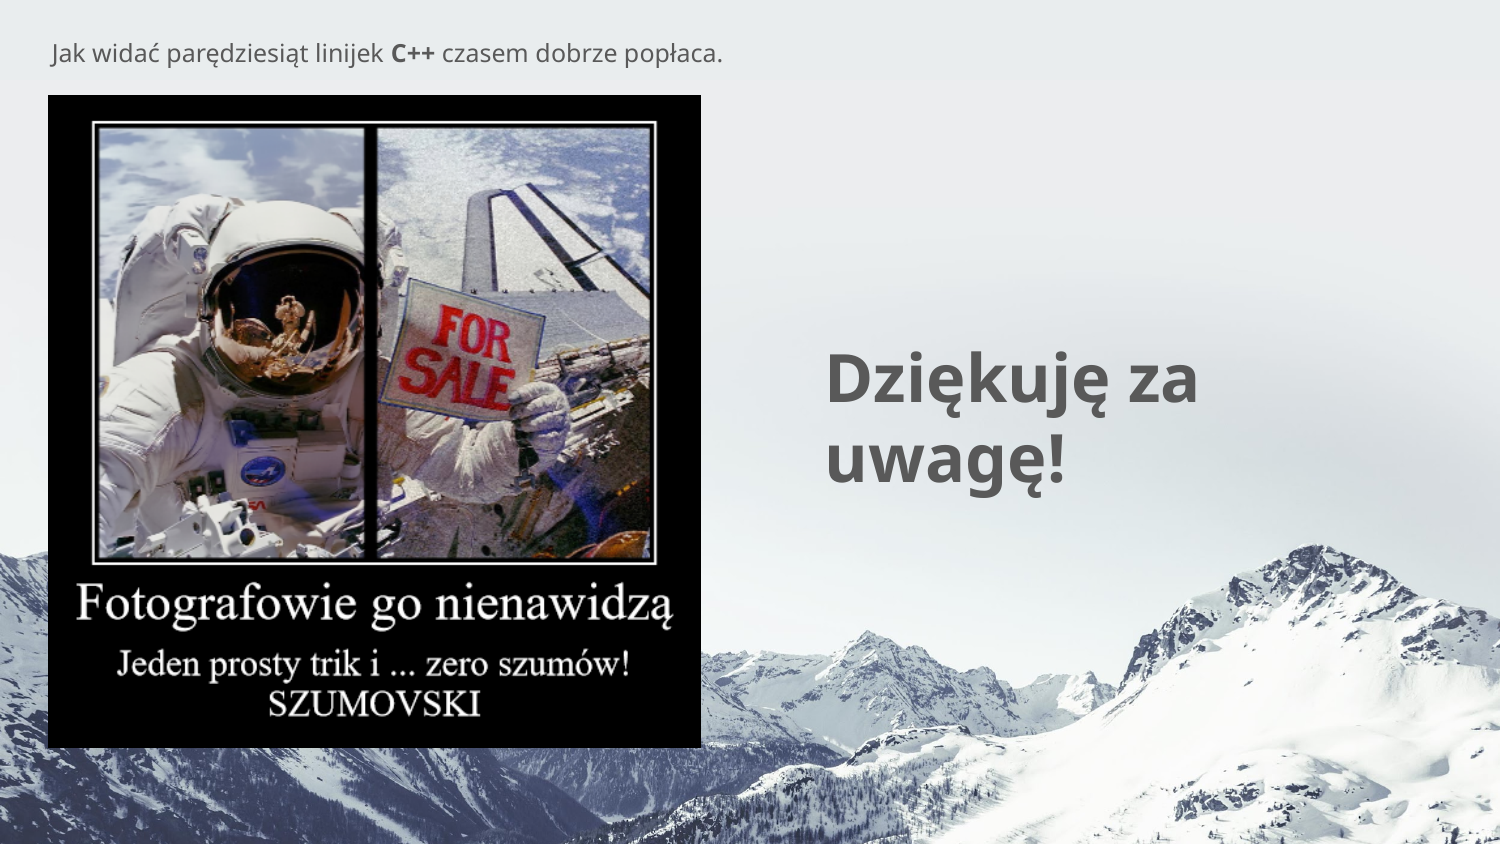

Jak widać parędziesiąt linijek C++ czasem dobrze popłaca.
Dziękuję za uwagę!